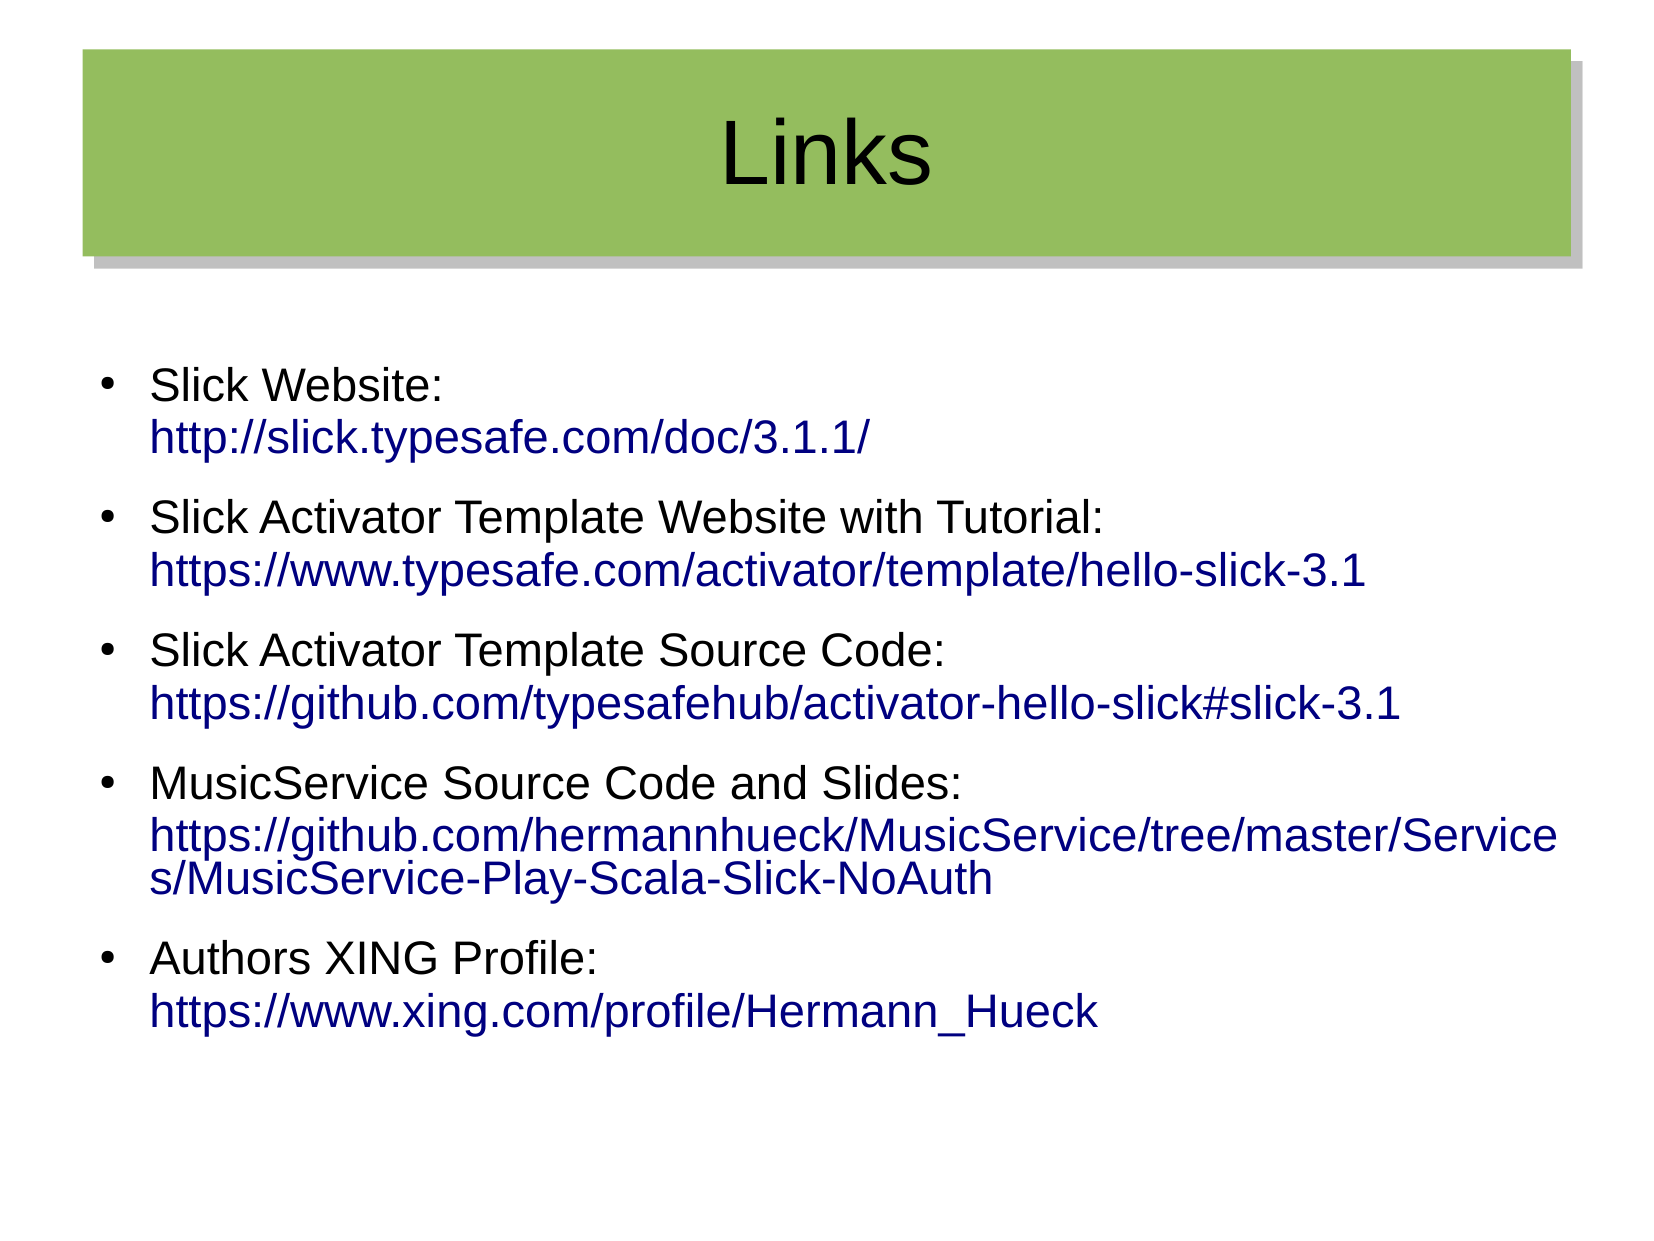

# Links
Slick Website:
http://slick.typesafe.com/doc/3.1.1/
Slick Activator Template Website with Tutorial:
https://www.typesafe.com/activator/template/hello-slick-3.1
Slick Activator Template Source Code:
https://github.com/typesafehub/activator-hello-slick#slick-3.1
MusicService Source Code and Slides: https://github.com/hermannhueck/MusicService/tree/master/Services/MusicService-Play-Scala-Slick-NoAuth
Authors XING Profile:
https://www.xing.com/profile/Hermann_Hueck